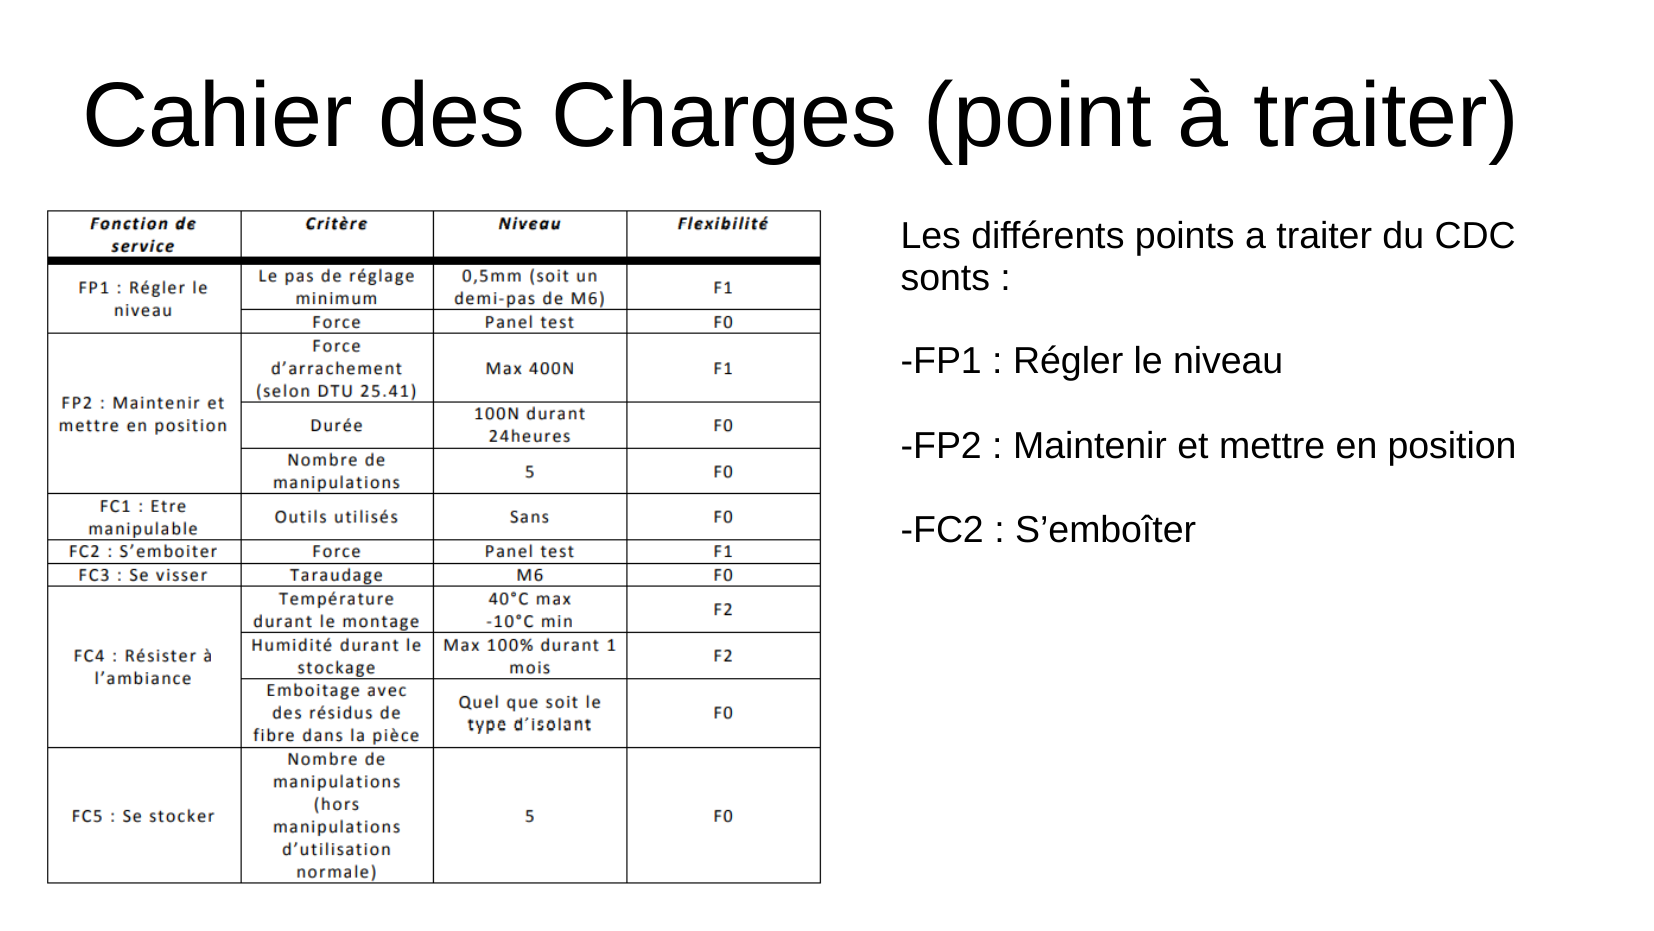

# Cahier des Charges (point à traiter)
Les différents points a traiter du CDC sonts :
-FP1 : Régler le niveau
-FP2 : Maintenir et mettre en position
-FC2 : S’emboîter